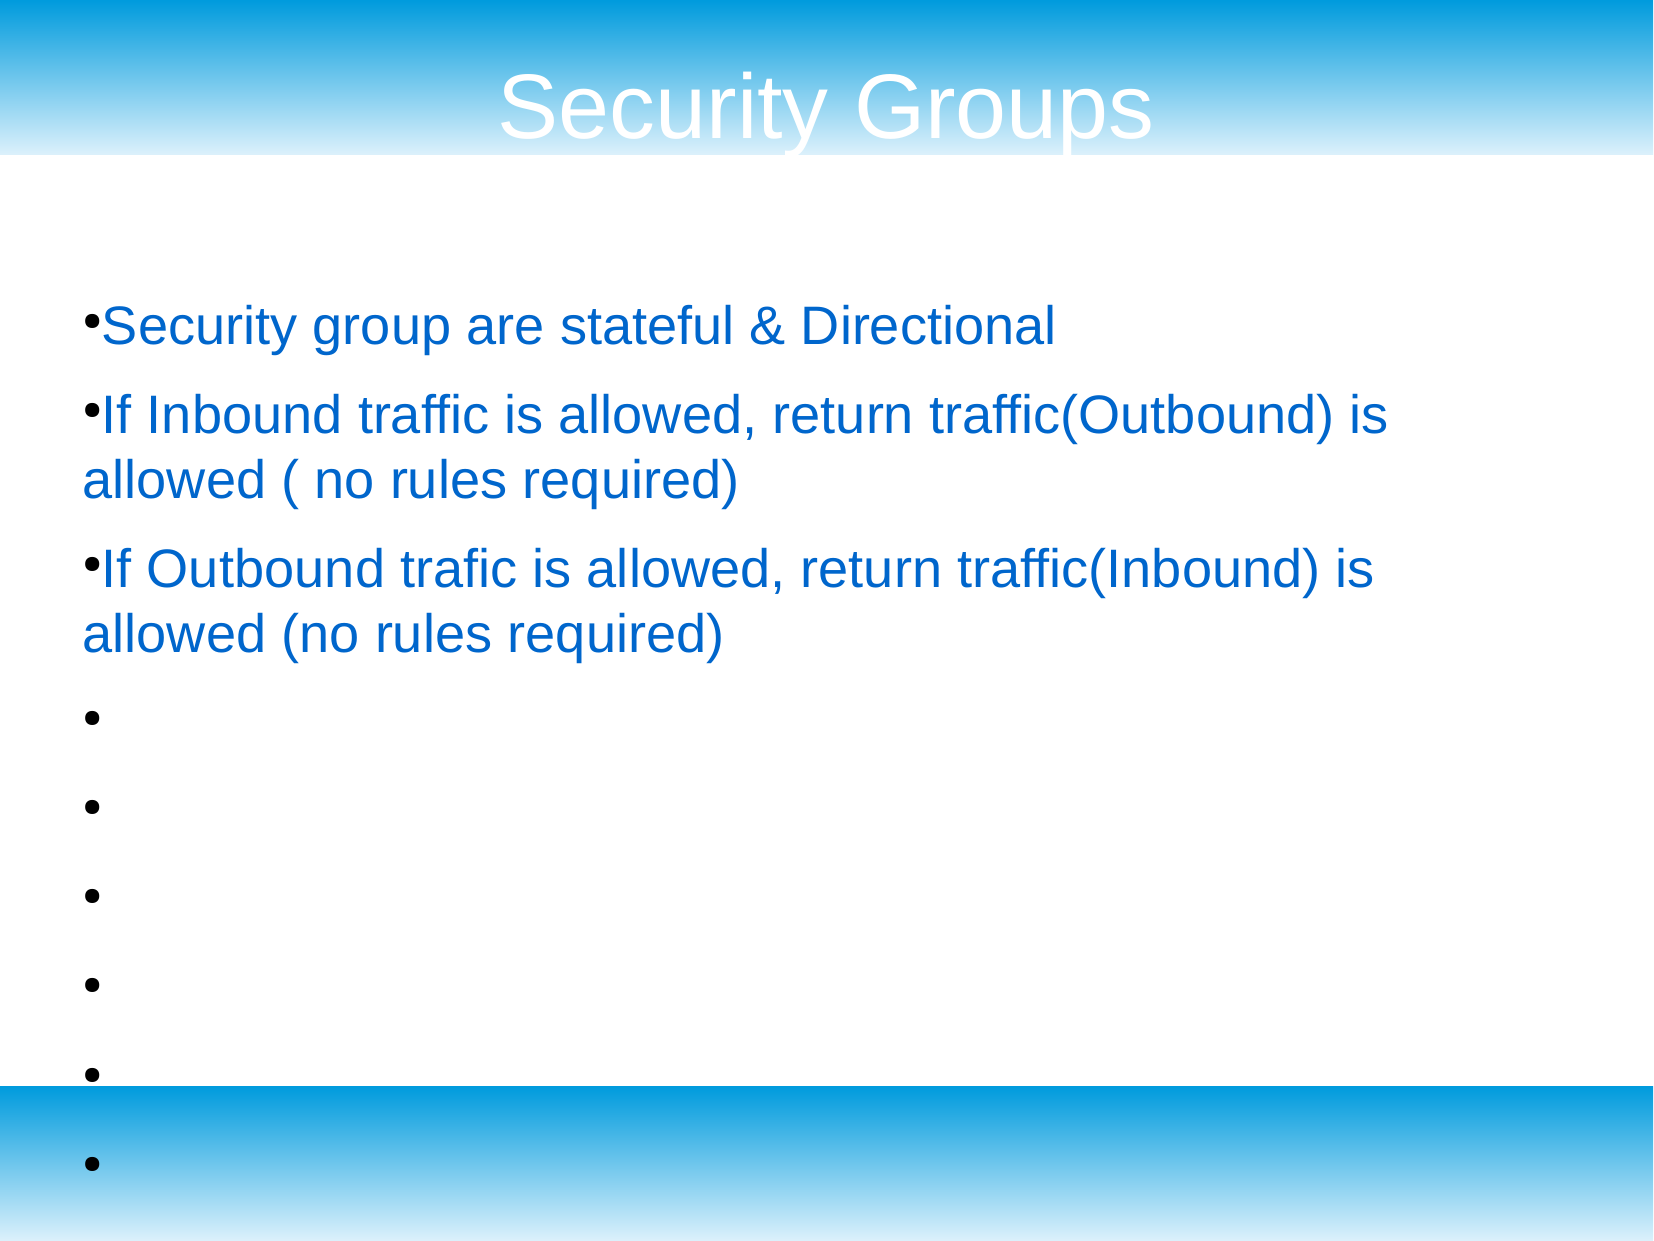

# Security Groups
Security group are stateful & Directional
If Inbound traffic is allowed, return traffic(Outbound) is allowed ( no rules required)
If Outbound trafic is allowed, return traffic(Inbound) is allowed (no rules required)